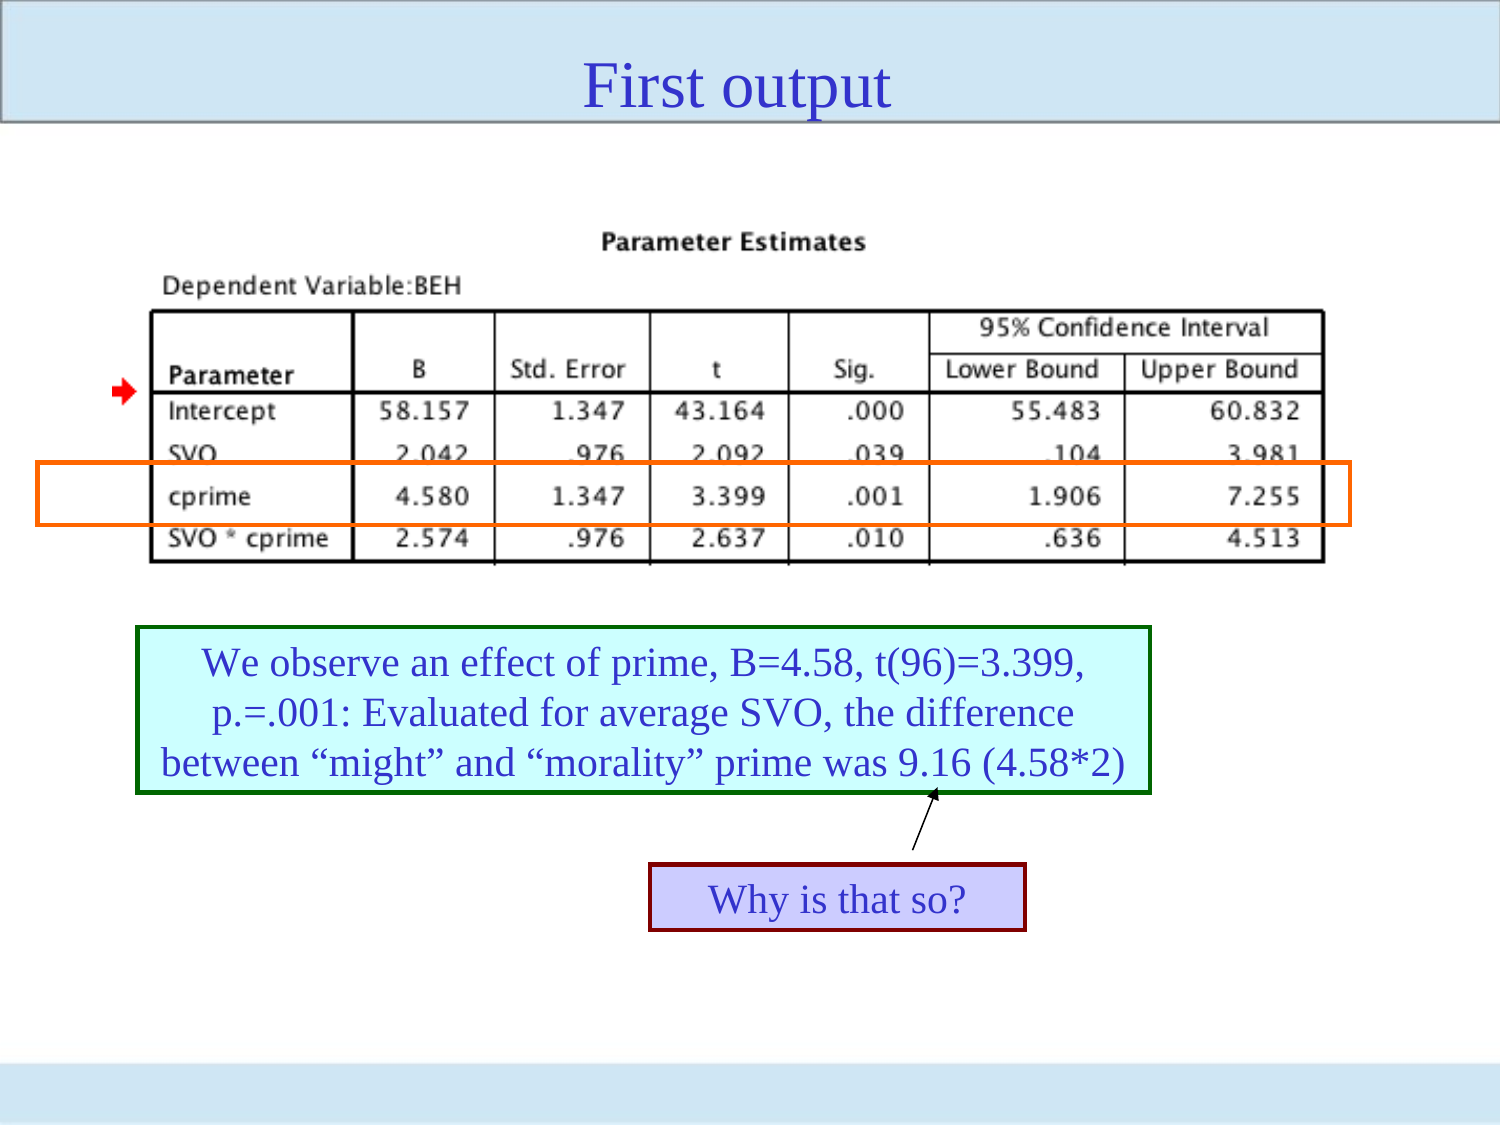

# First output
We observe an effect of prime, B=4.58, t(96)=3.399, p.=.001: Evaluated for average SVO, the difference between “might” and “morality” prime was 9.16 (4.58*2)
Why is that so?